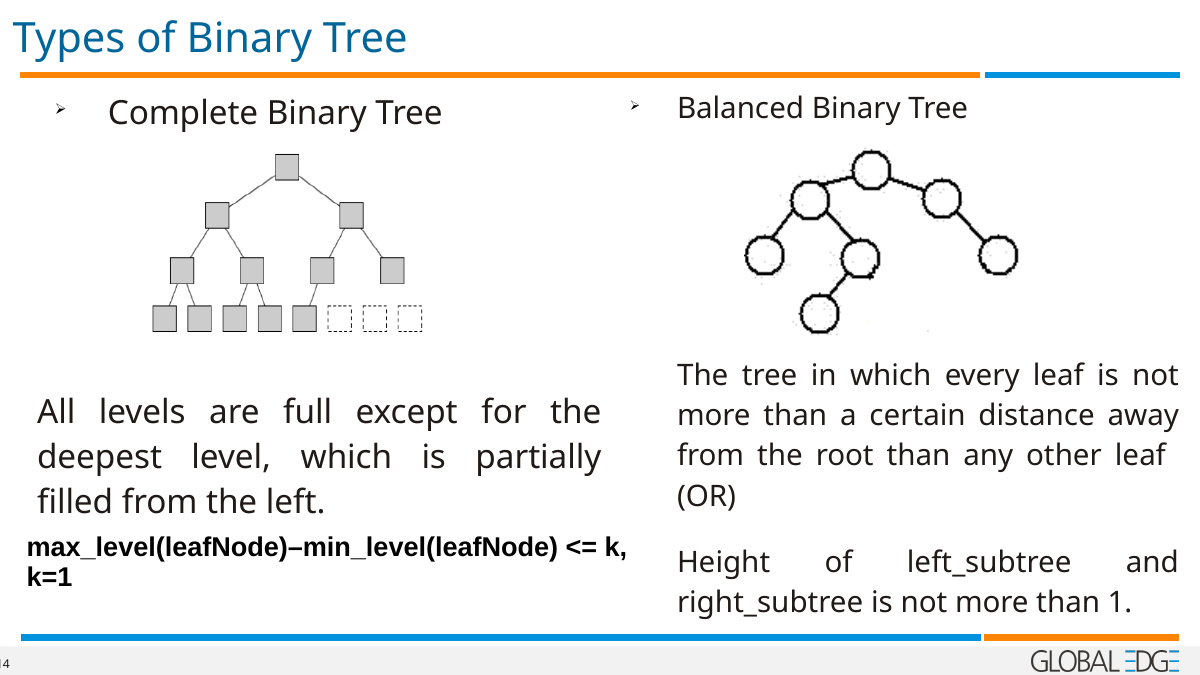

# Types of Binary Tree
Balanced Binary Tree
The tree in which every leaf is not more than a certain distance away from the root than any other leaf (OR)
Height of left_subtree and right_subtree is not more than 1.
Complete Binary Tree
All levels are full except for the deepest level, which is partially filled from the left.
max_level(leafNode)–min_level(leafNode) <= k,
k=1